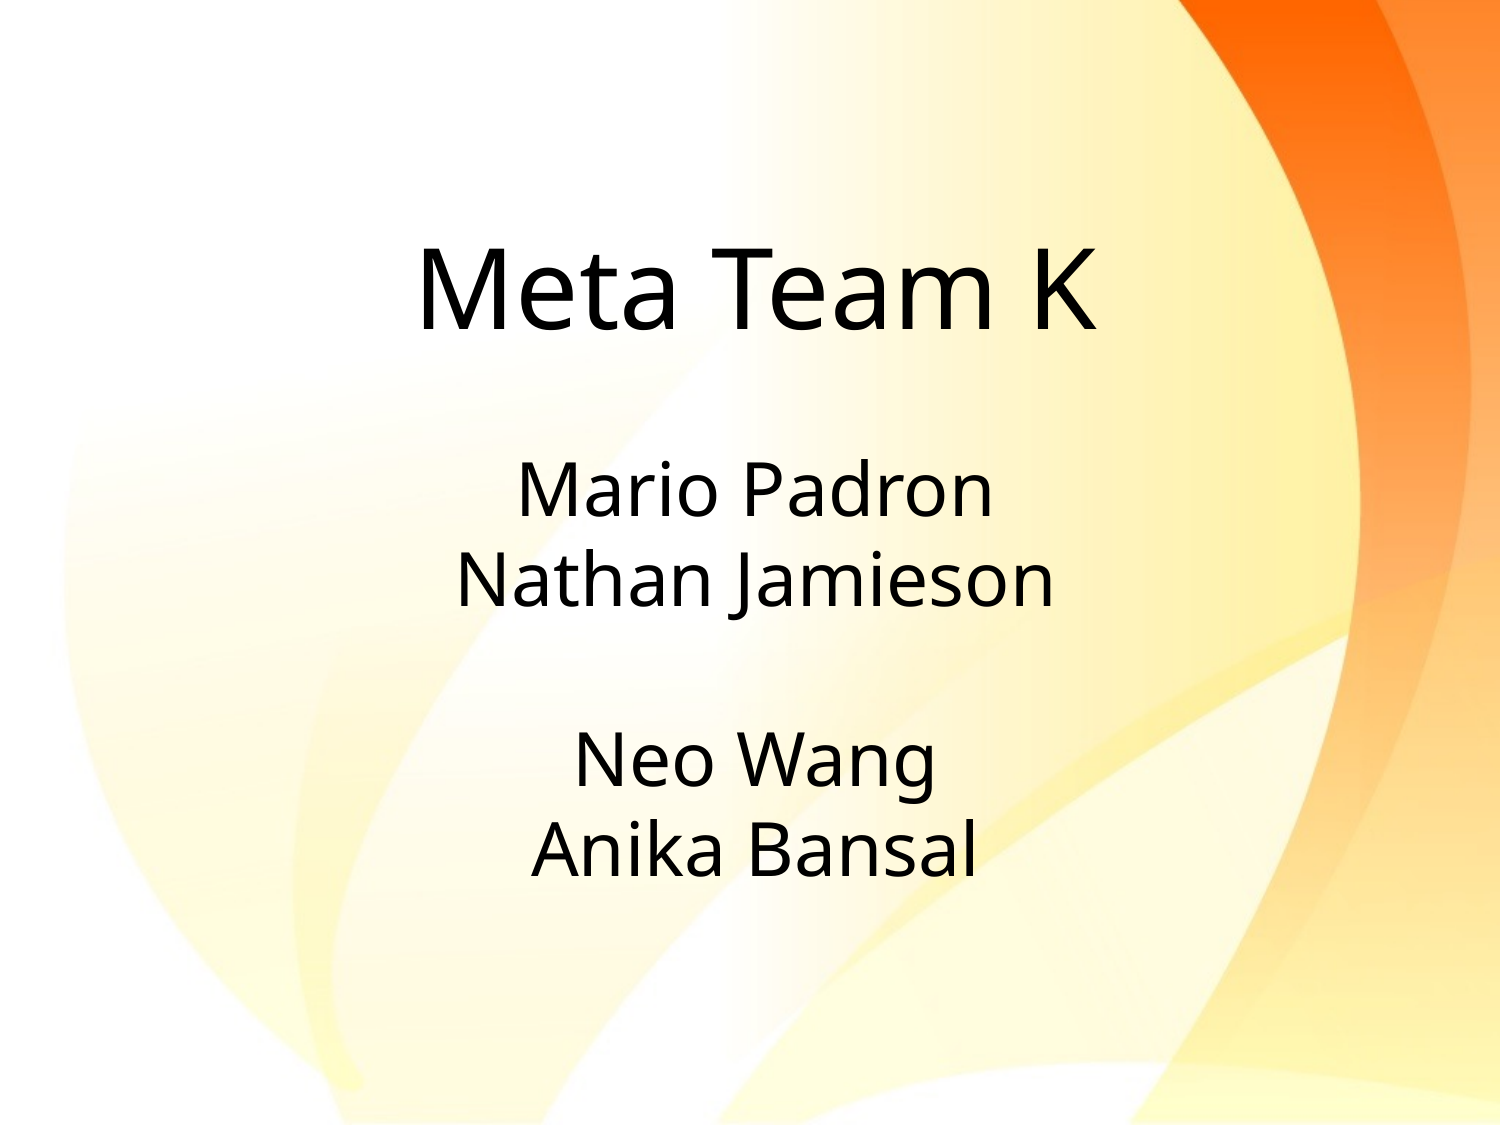

Meta Team K
Mario Padron
Nathan Jamieson
Neo Wang
Anika Bansal